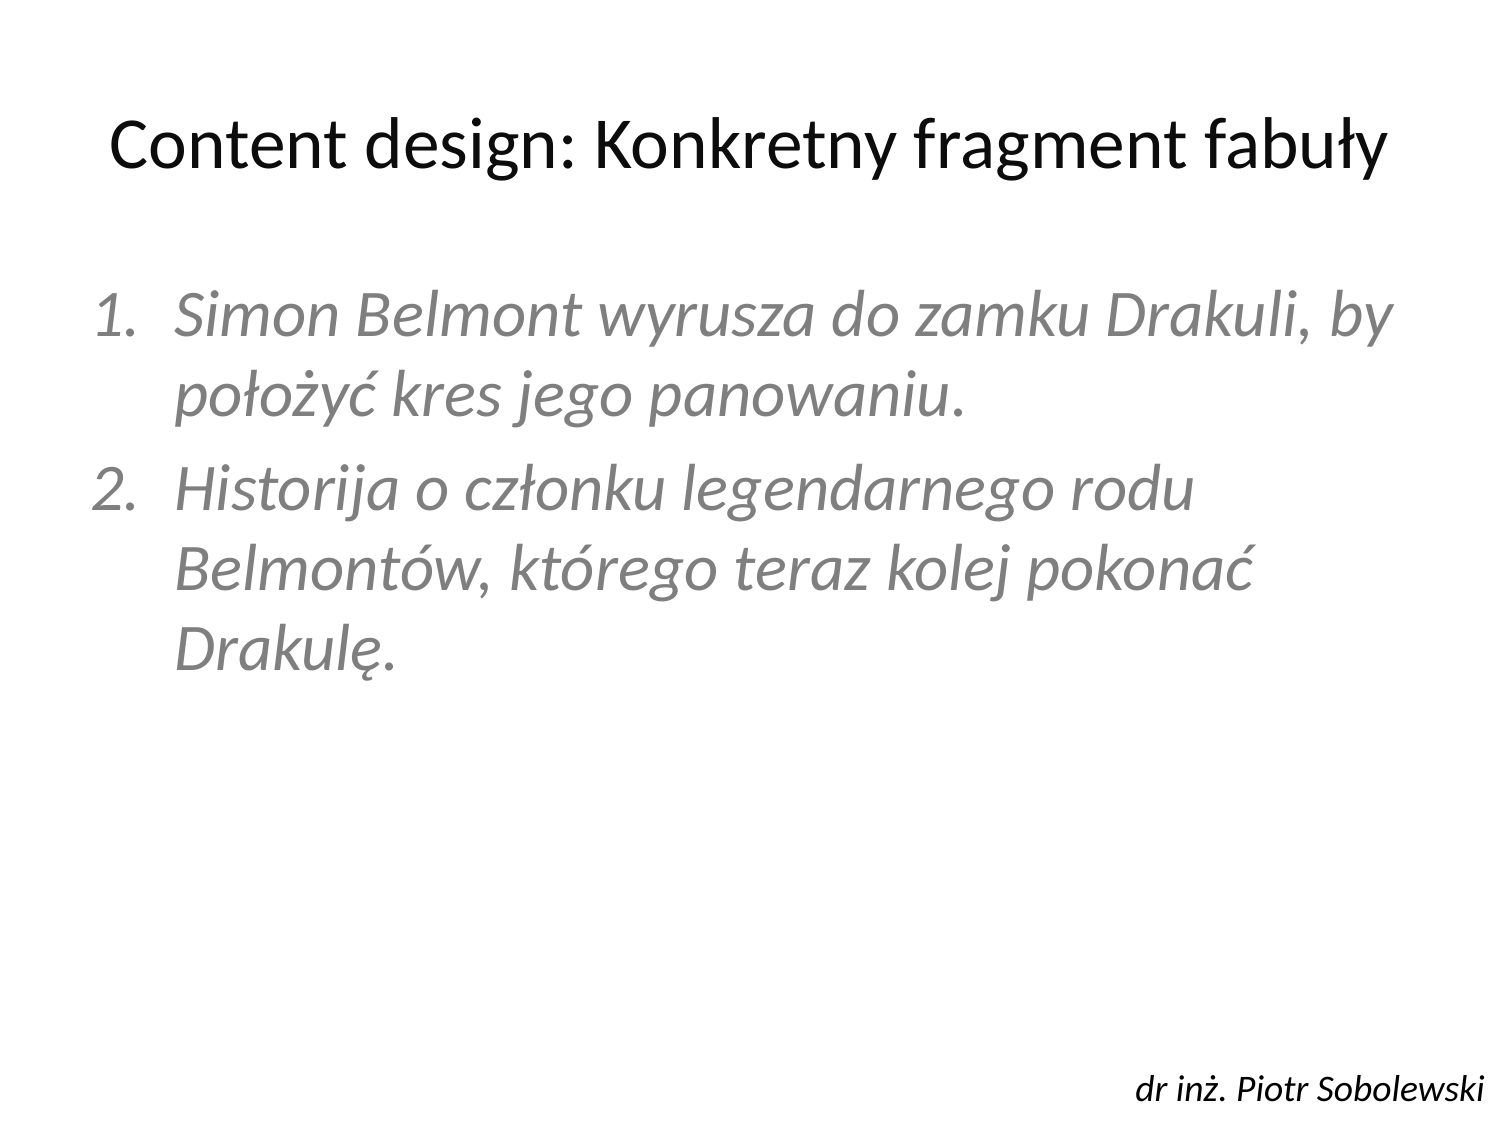

# Content design: Konkretny fragment fabuły
Simon Belmont wyrusza do zamku Drakuli, by położyć kres jego panowaniu.
Historija o członku legendarnego rodu Belmontów, którego teraz kolej pokonać Drakulę.
dr inż. Piotr Sobolewski